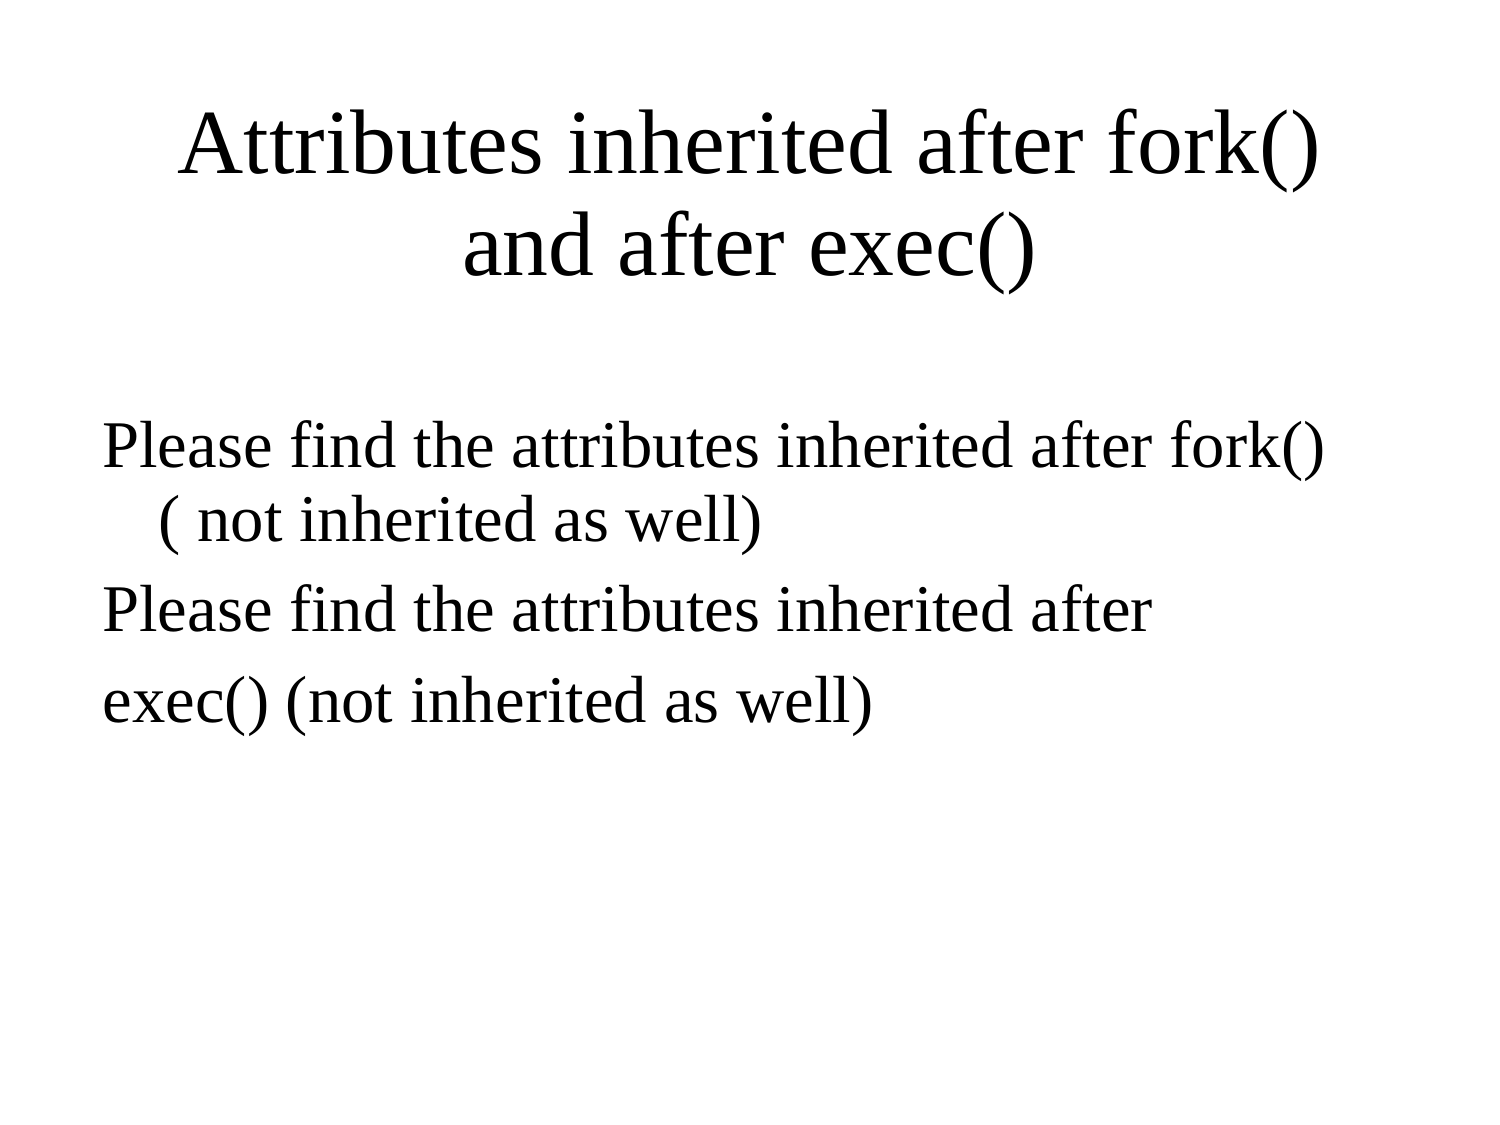

# Attributes inherited after fork() and after exec()
Please find the attributes inherited after fork() ( not inherited as well)
Please find the attributes inherited after
exec() (not inherited as well)